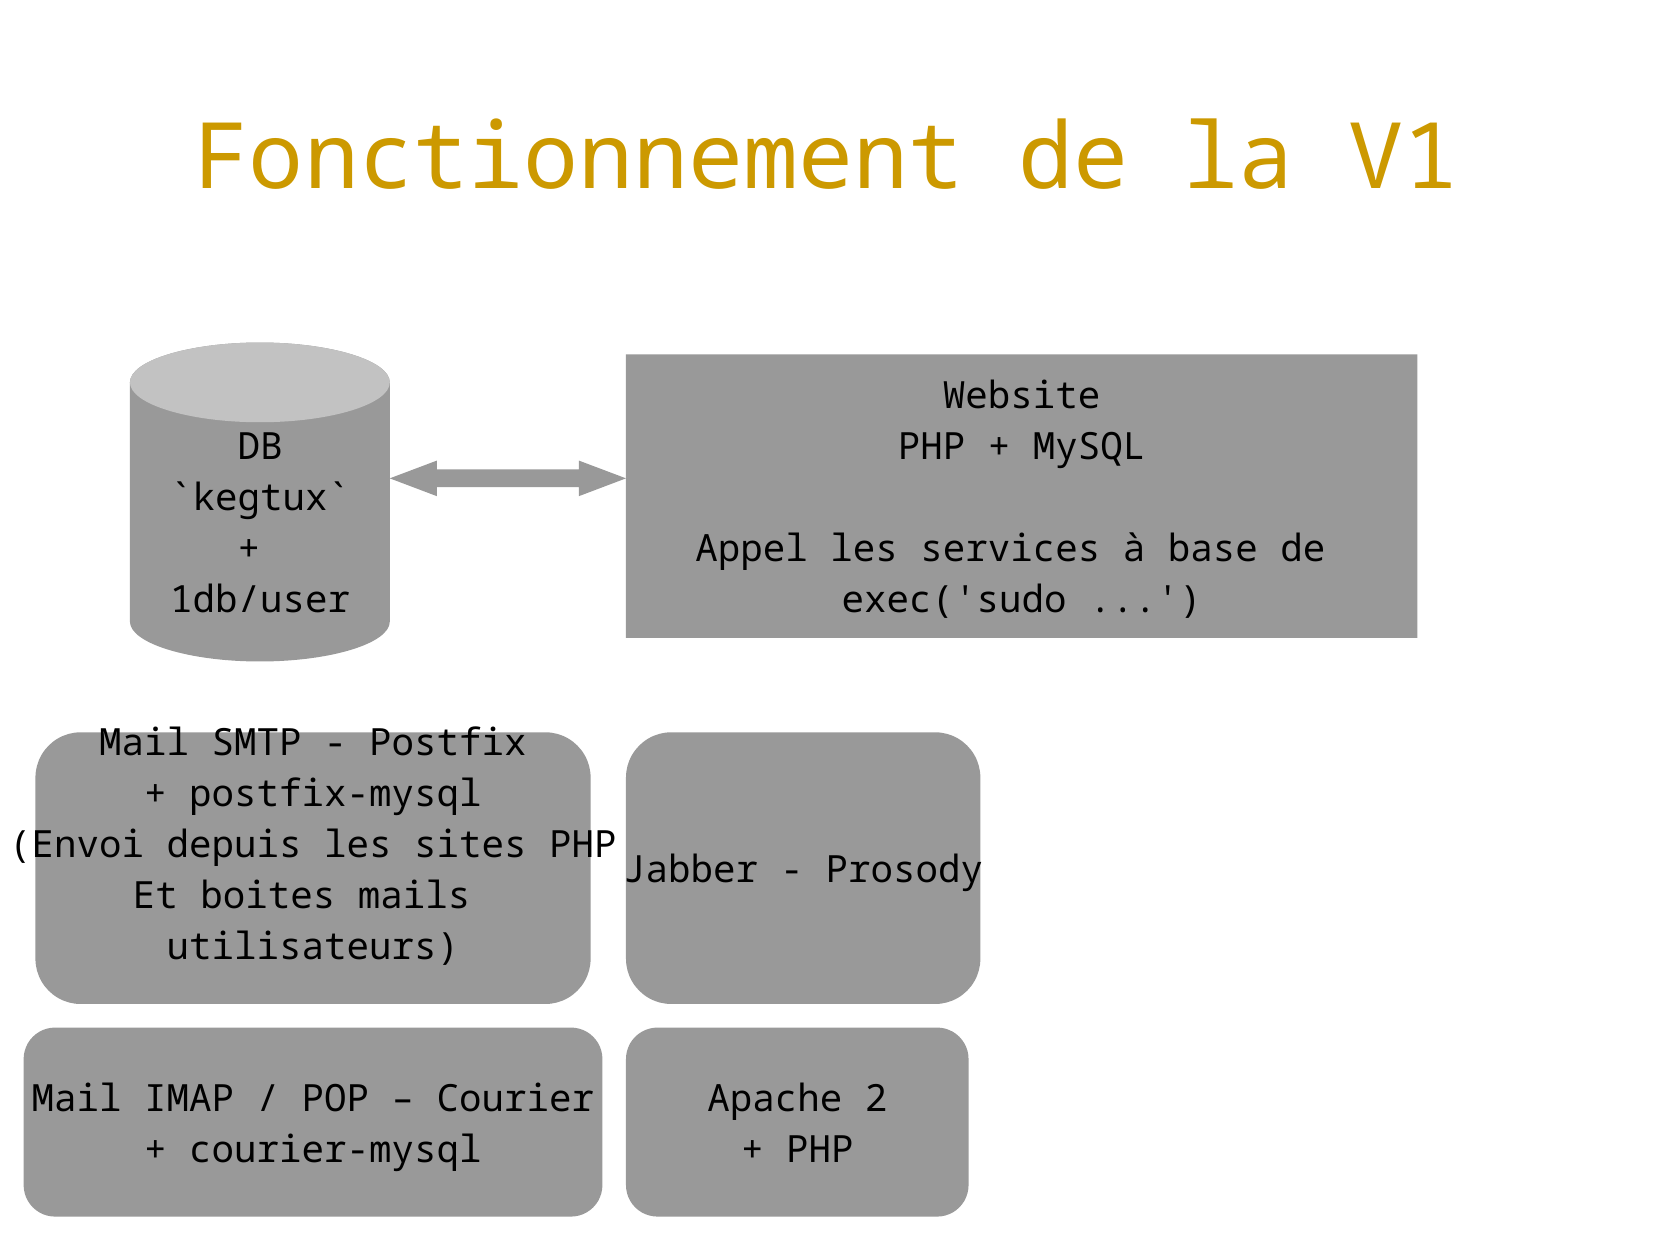

# Fonctionnement de la V1
DB
`kegtux`
+
1db/user
Website
PHP + MySQL
Appel les services à base de
exec('sudo ...')
Mail SMTP - Postfix
+ postfix-mysql
(Envoi depuis les sites PHP
Et boites mails
utilisateurs)
Jabber - Prosody
Mail IMAP / POP – Courier
+ courier-mysql
Apache 2
+ PHP